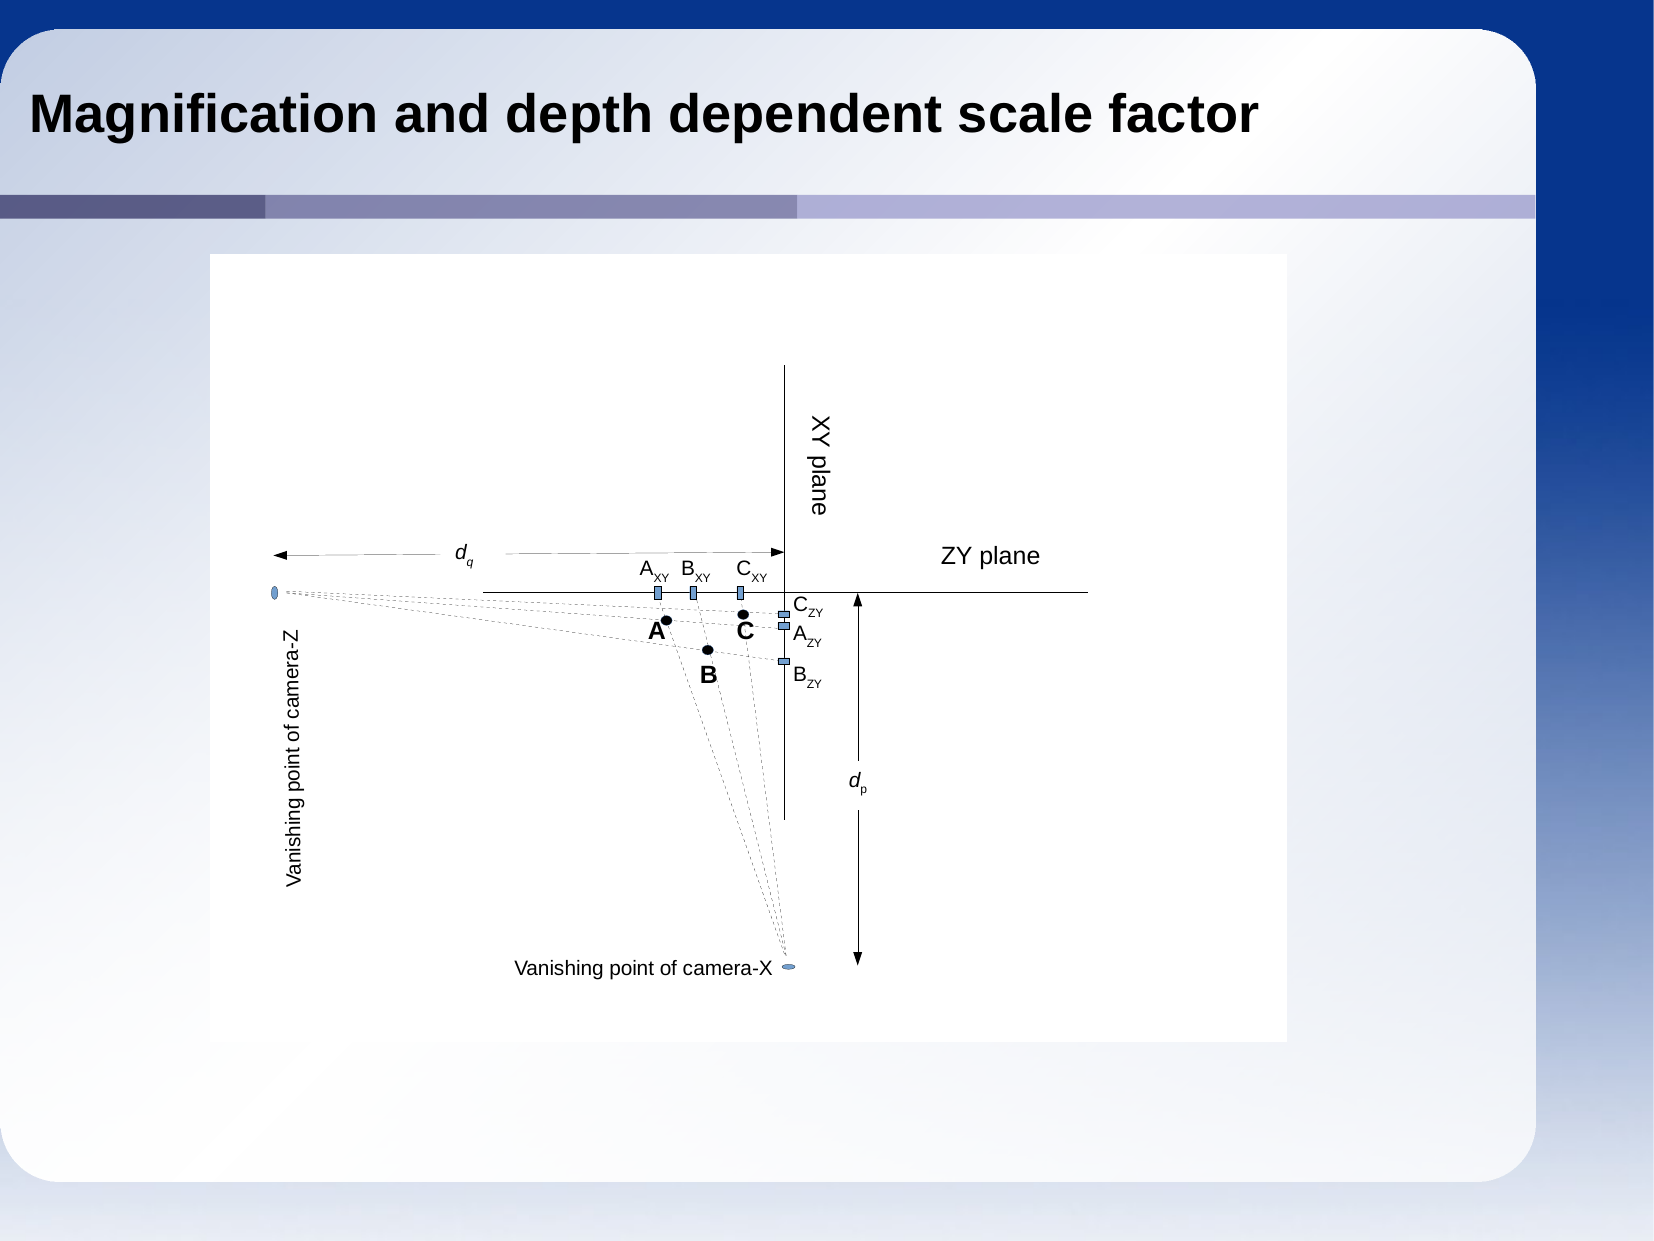

# Magnification and depth dependent scale factor